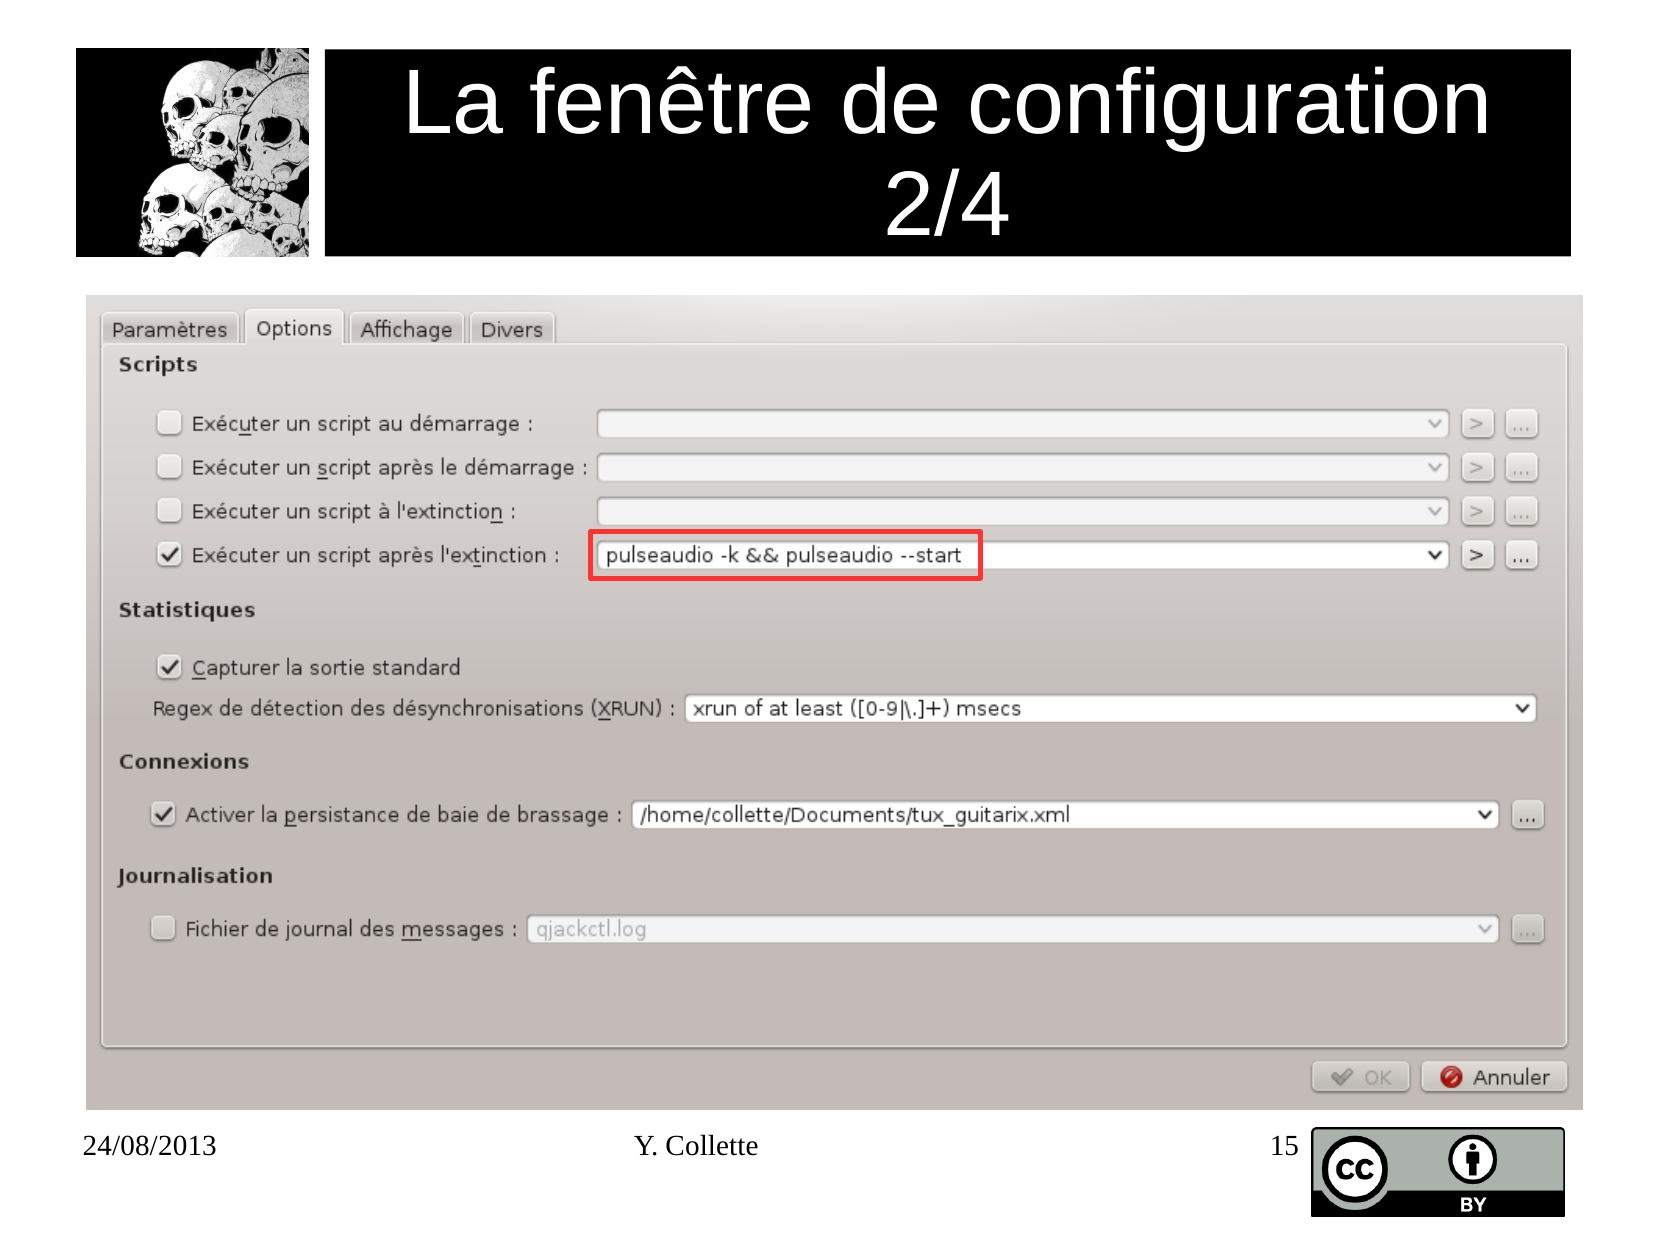

# La fenêtre de configuration 2/4
Y. Collette
15